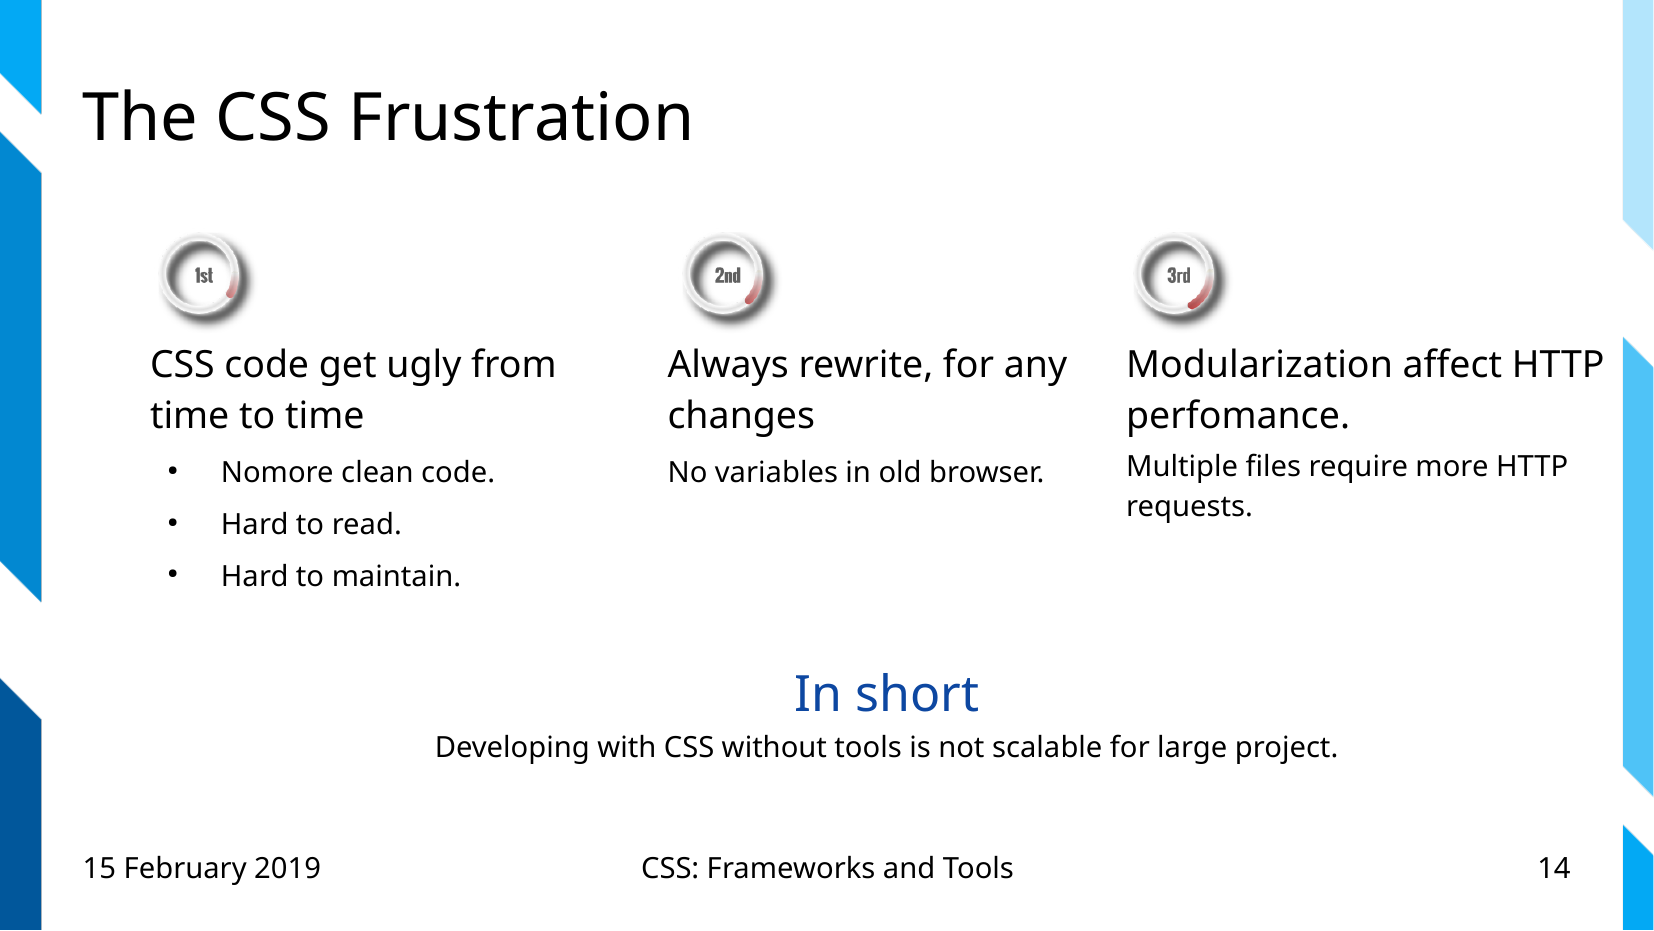

# The CSS Frustration
CSS code get ugly from time to time
Nomore clean code.
Hard to read.
Hard to maintain.
Always rewrite, for any changes
No variables in old browser.
Modularization affect HTTP perfomance.
Multiple files require more HTTP requests.
In short
Developing with CSS without tools is not scalable for large project.
15 February 2019
CSS: Frameworks and Tools
14